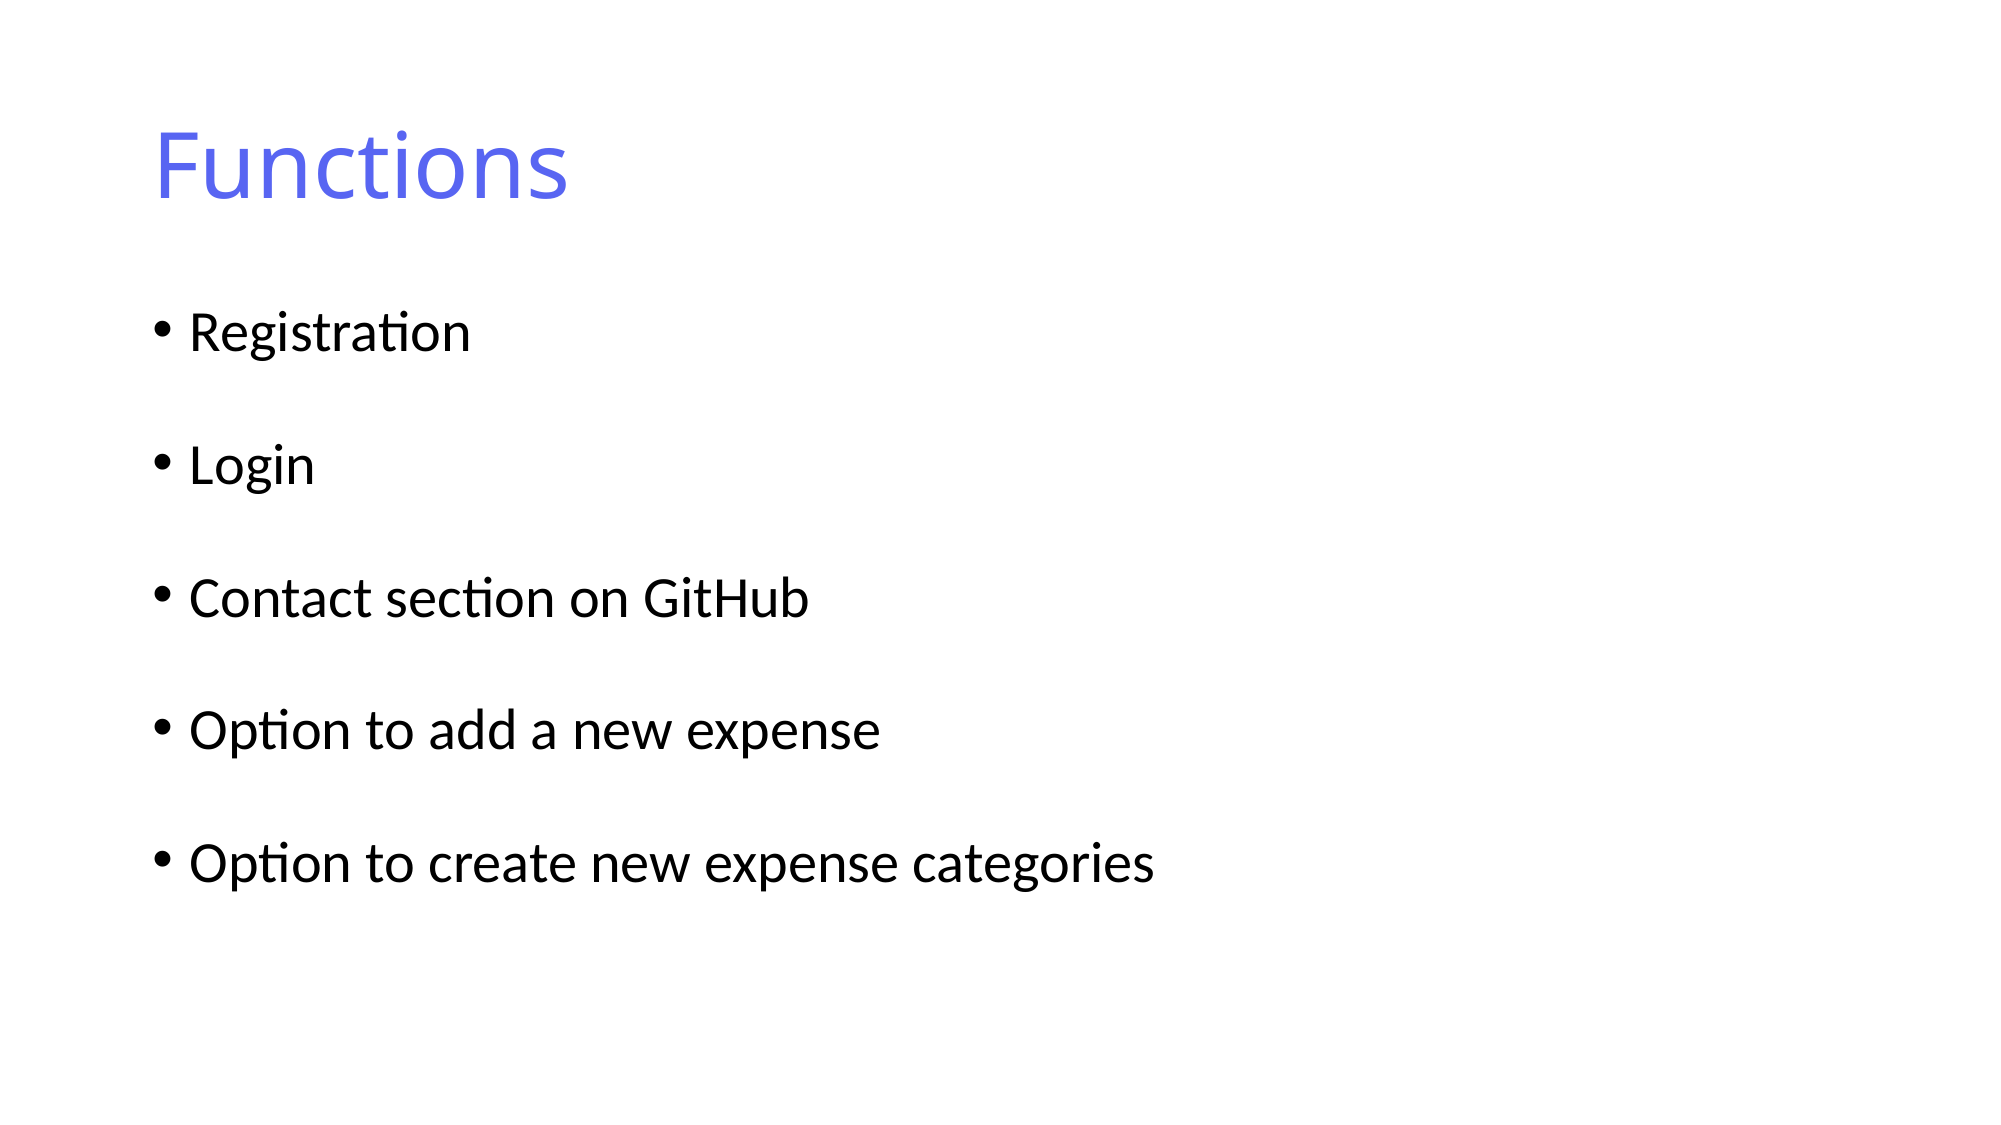

# Functions
Registration
Login
Contact section on GitHub
Option to add a new expense
Option to create new expense categories